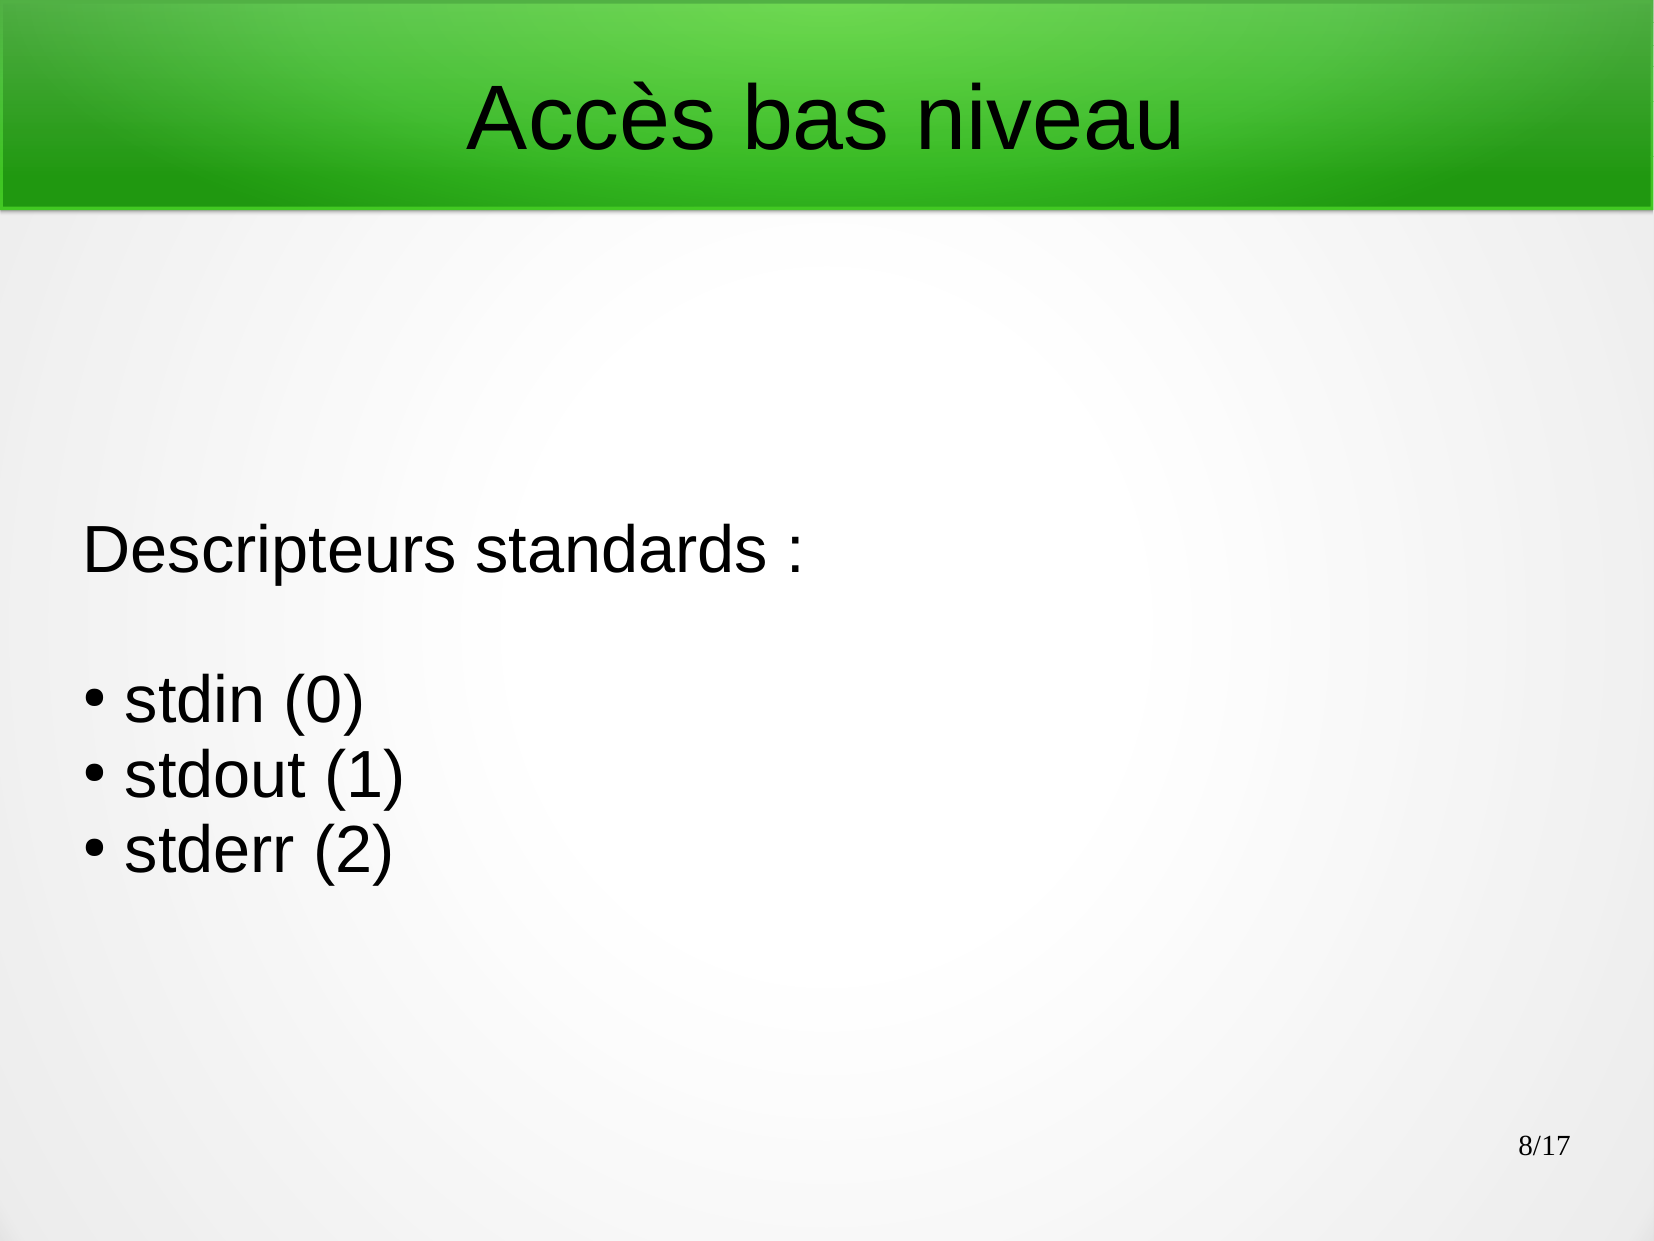

# Accès bas niveau
Descripteurs standards :
 stdin (0)
 stdout (1)
 stderr (2)
8